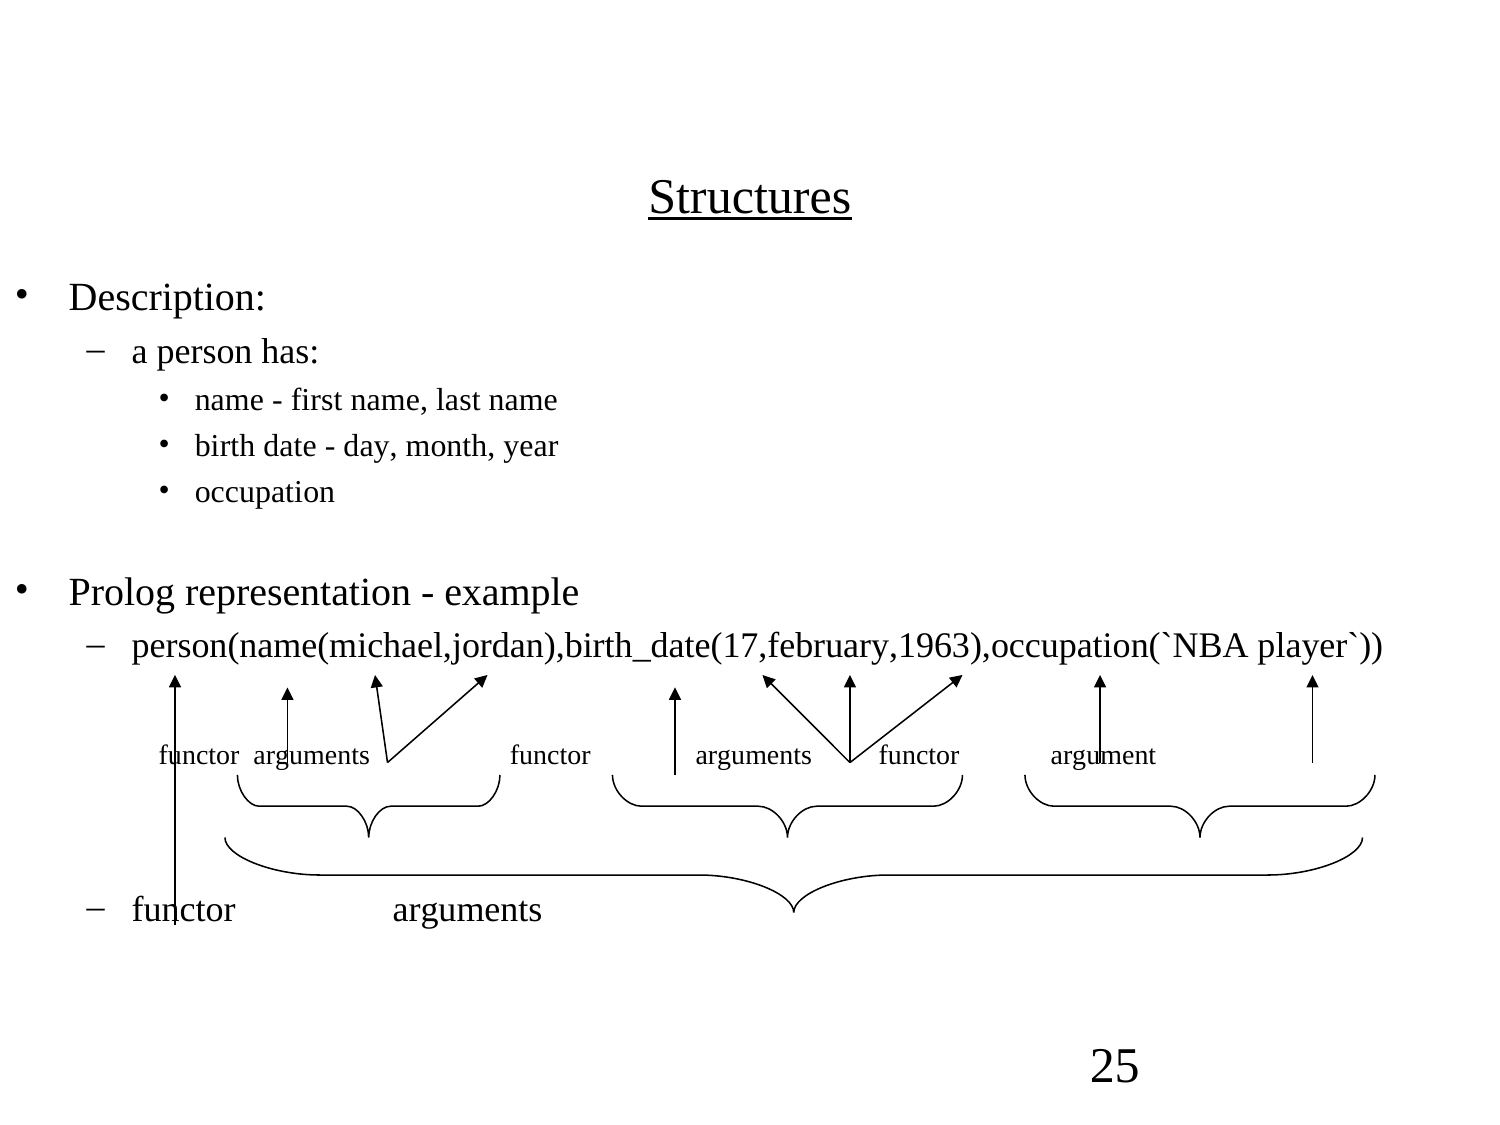

# Structures
Description:
a person has:
name - first name, last name
birth date - day, month, year
occupation
Prolog representation - example
person(name(michael,jordan),birth_date(17,february,1963),occupation(`NBA player`))
		 functor arguments functor arguments	functor 	 argument
functor			 arguments
25